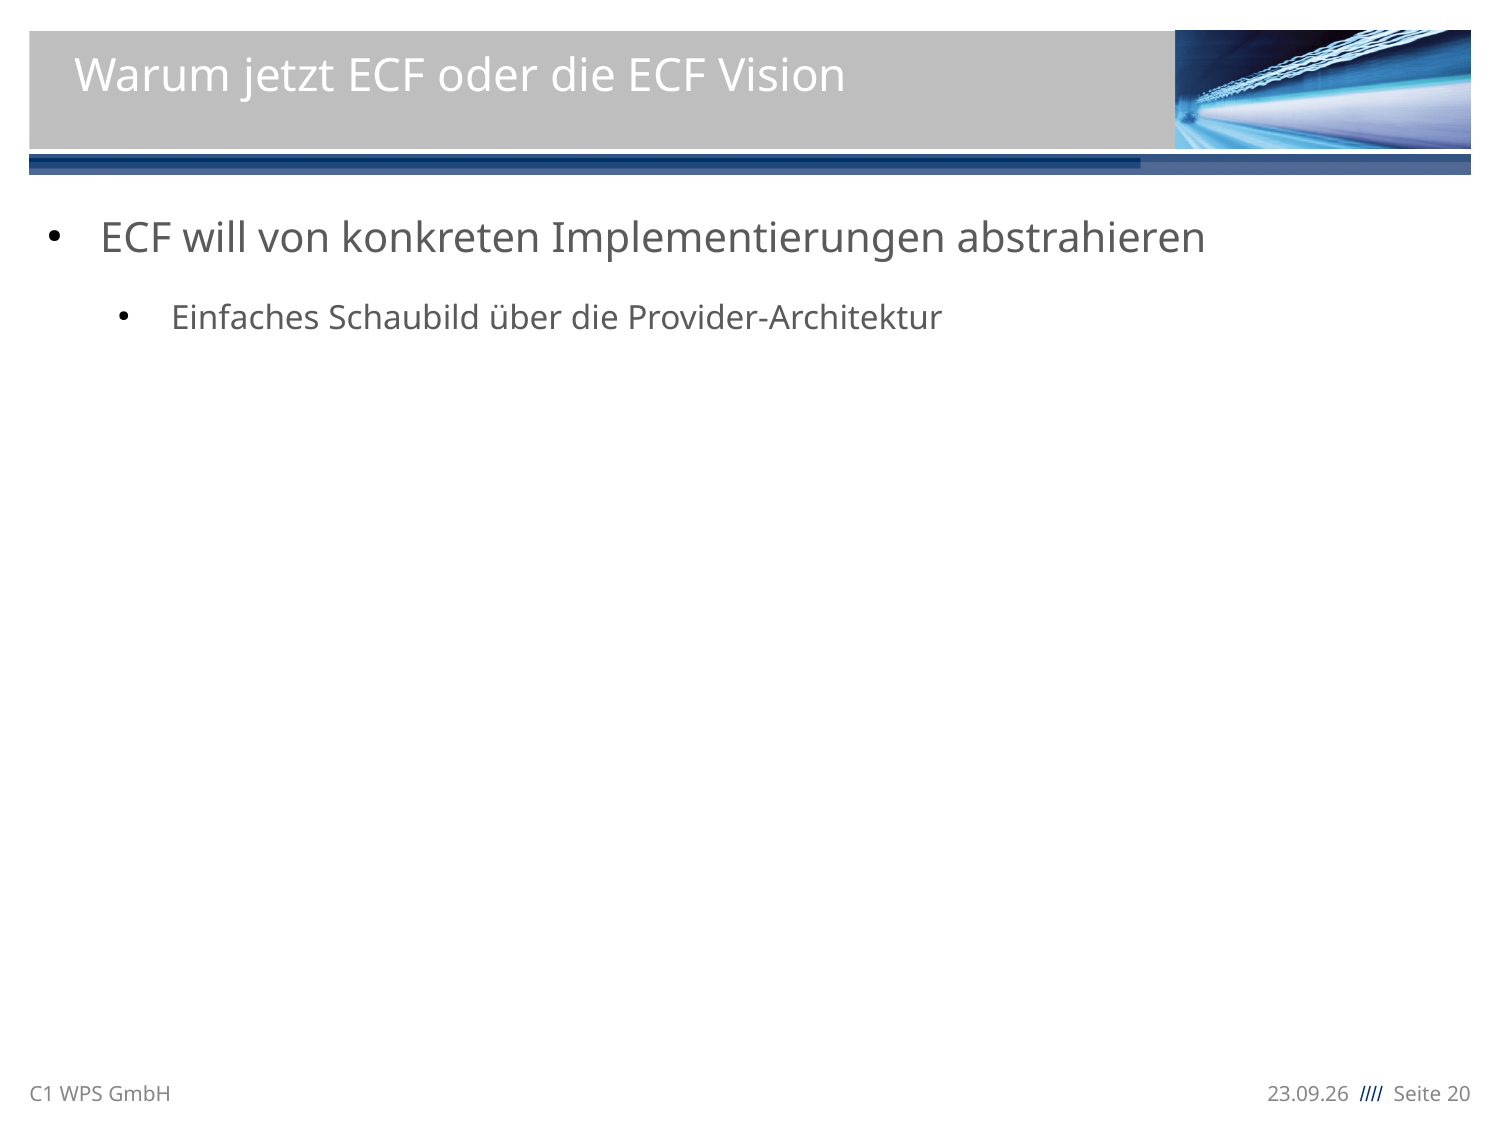

#
Warum jetzt ECF oder die ECF Vision
ECF will von konkreten Implementierungen abstrahieren
Einfaches Schaubild über die Provider-Architektur